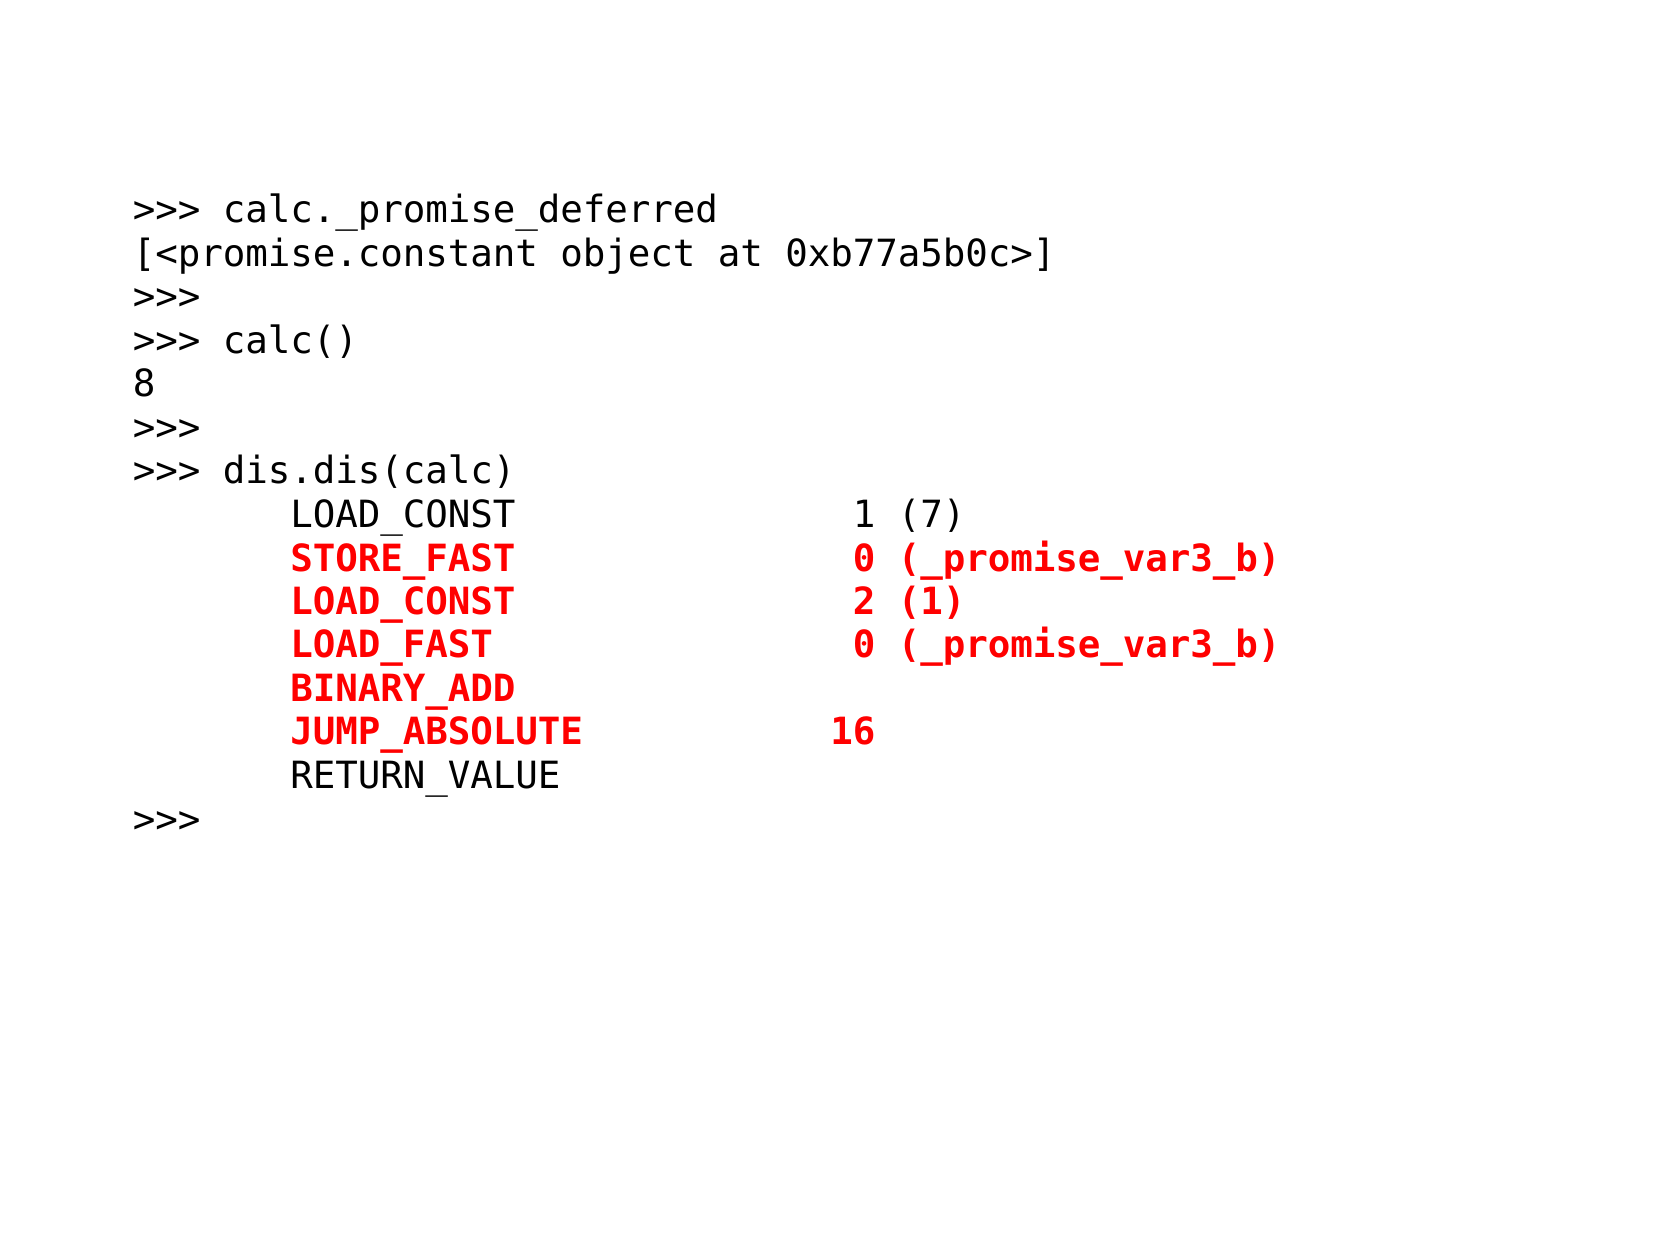

>>> calc._promise_deferred
[<promise.constant object at 0xb77a5b0c>]
>>>
>>> calc()
8
>>>
>>> dis.dis(calc)
 LOAD_CONST 1 (7)
 STORE_FAST 0 (_promise_var3_b)
 LOAD_CONST 2 (1)
 LOAD_FAST 0 (_promise_var3_b)
 BINARY_ADD
 JUMP_ABSOLUTE 16
 RETURN_VALUE
>>>